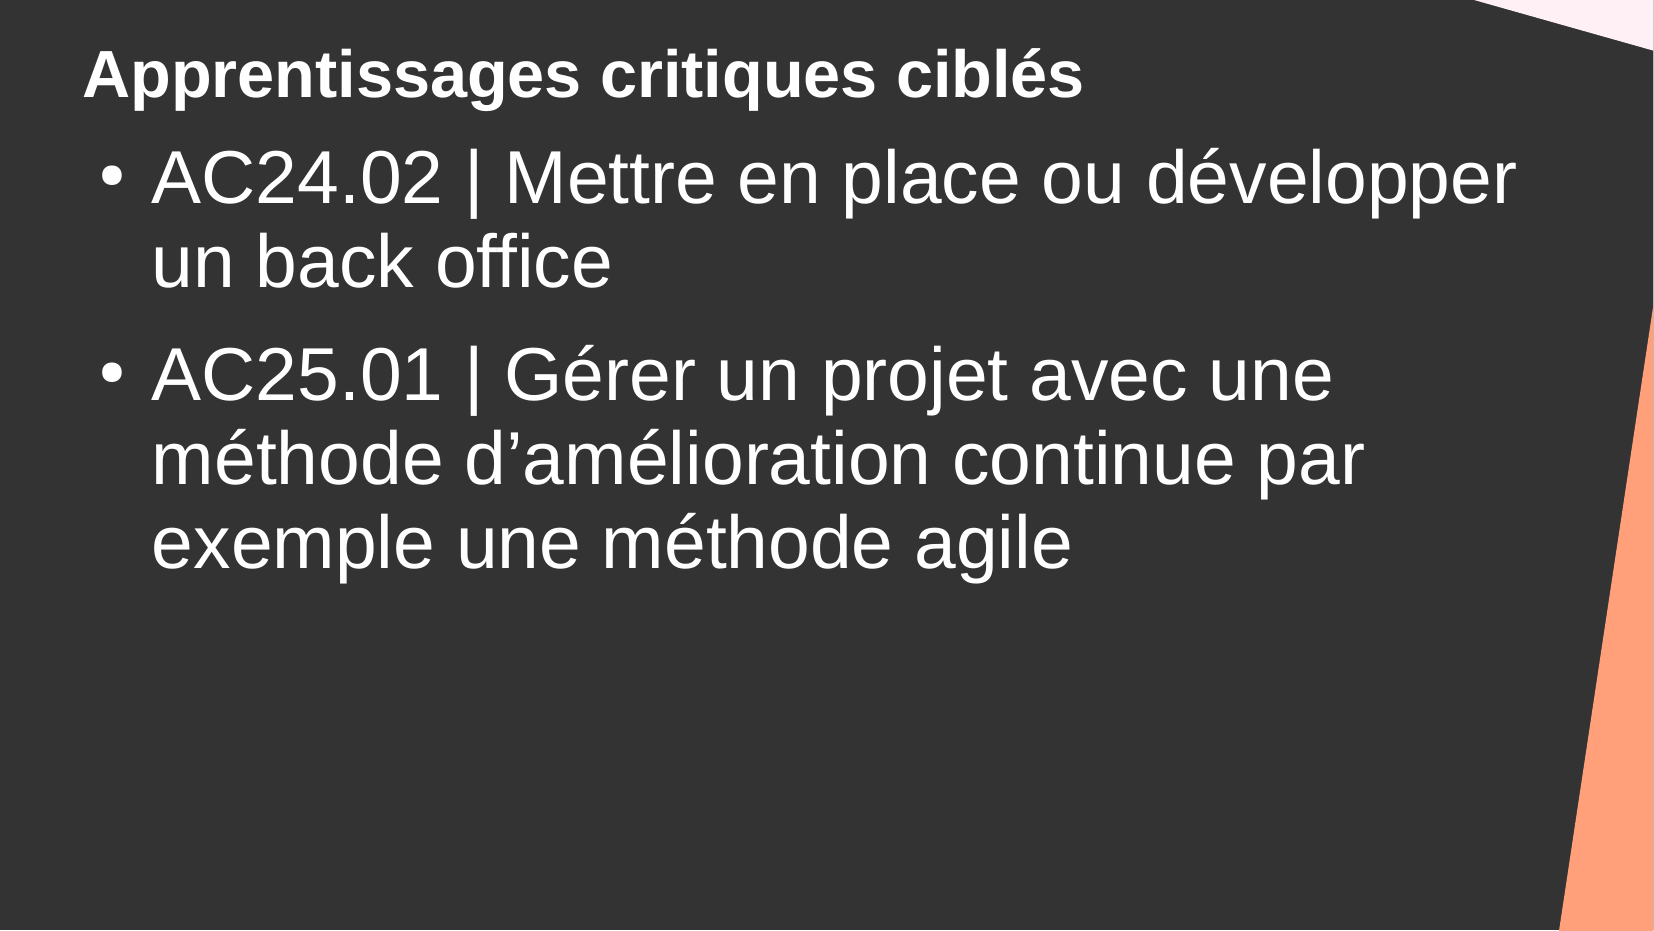

# Apprentissages critiques ciblés
AC24.02 | Mettre en place ou développer un back office
AC25.01 | Gérer un projet avec une méthode d’amélioration continue par exemple une méthode agile